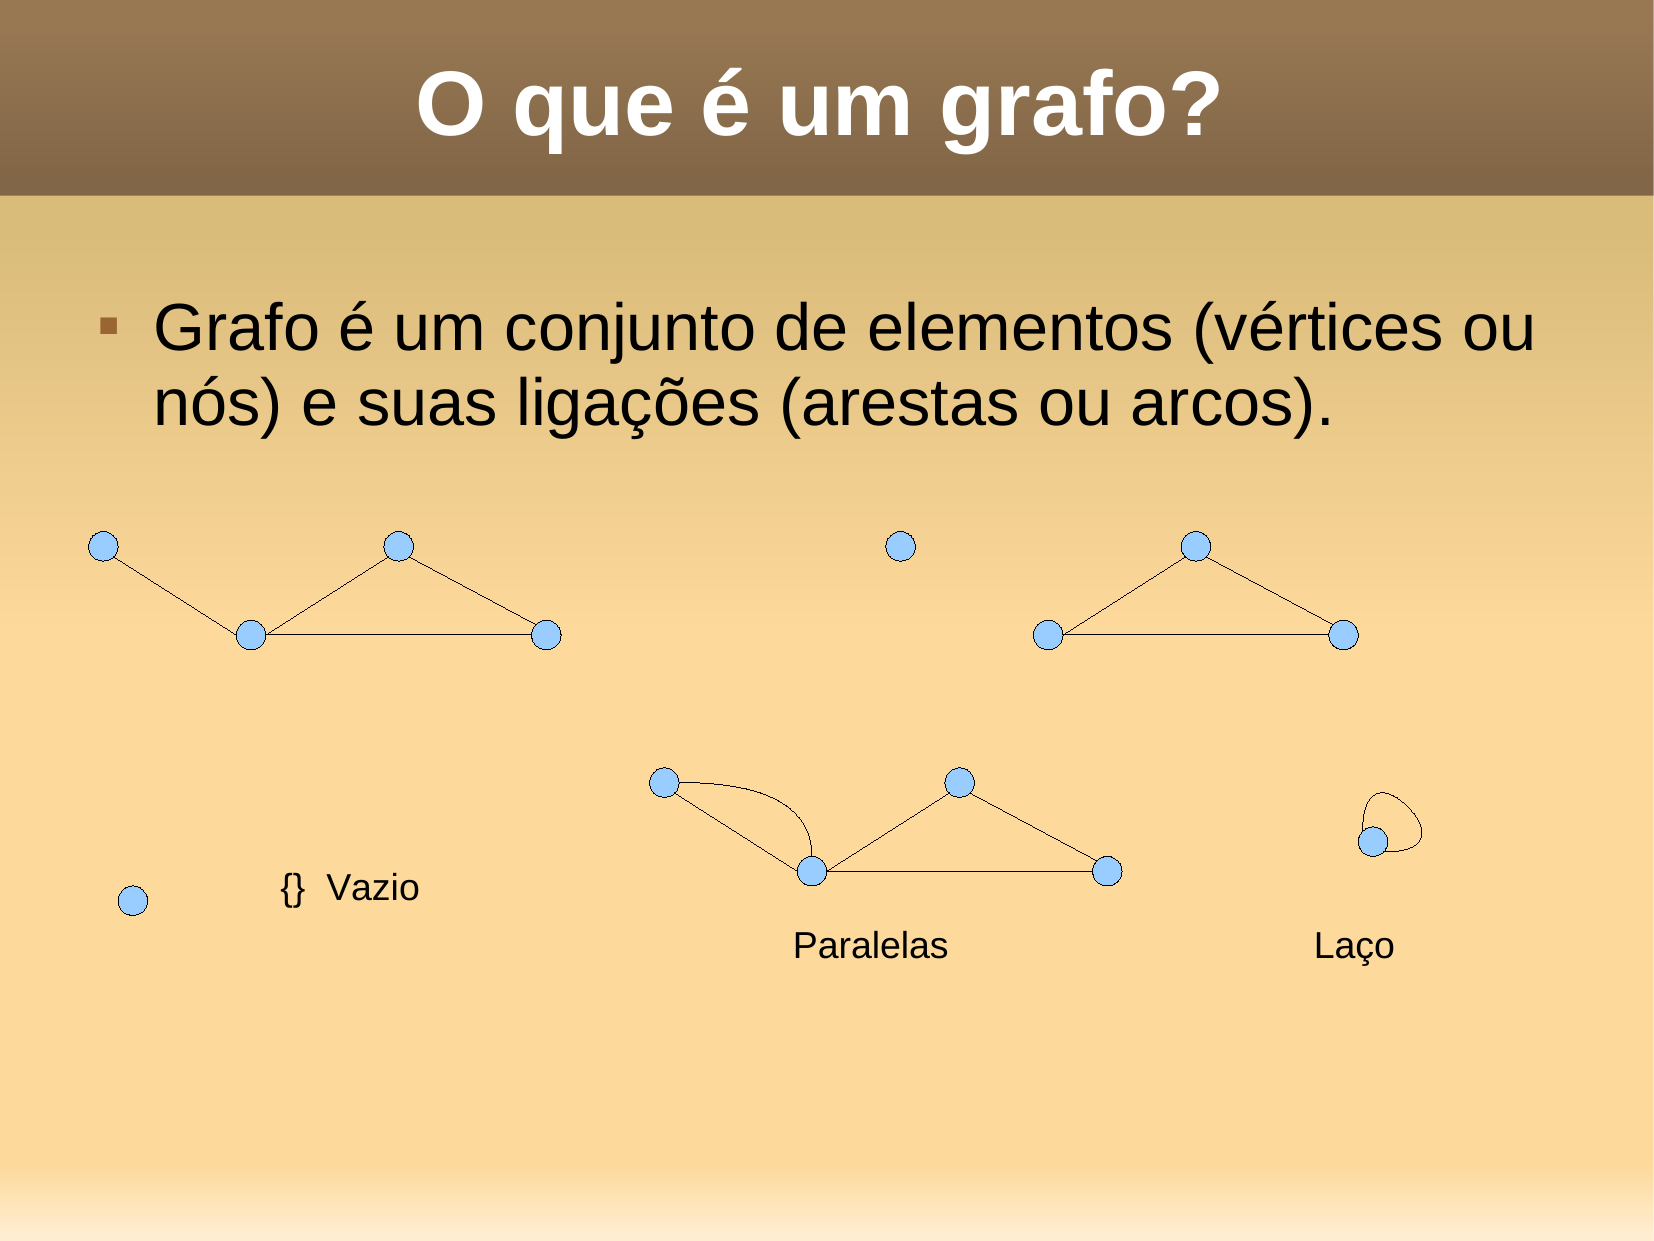

# O que é um grafo?
Grafo é um conjunto de elementos (vértices ou nós) e suas ligações (arestas ou arcos).
{} Vazio
Paralelas
Laço